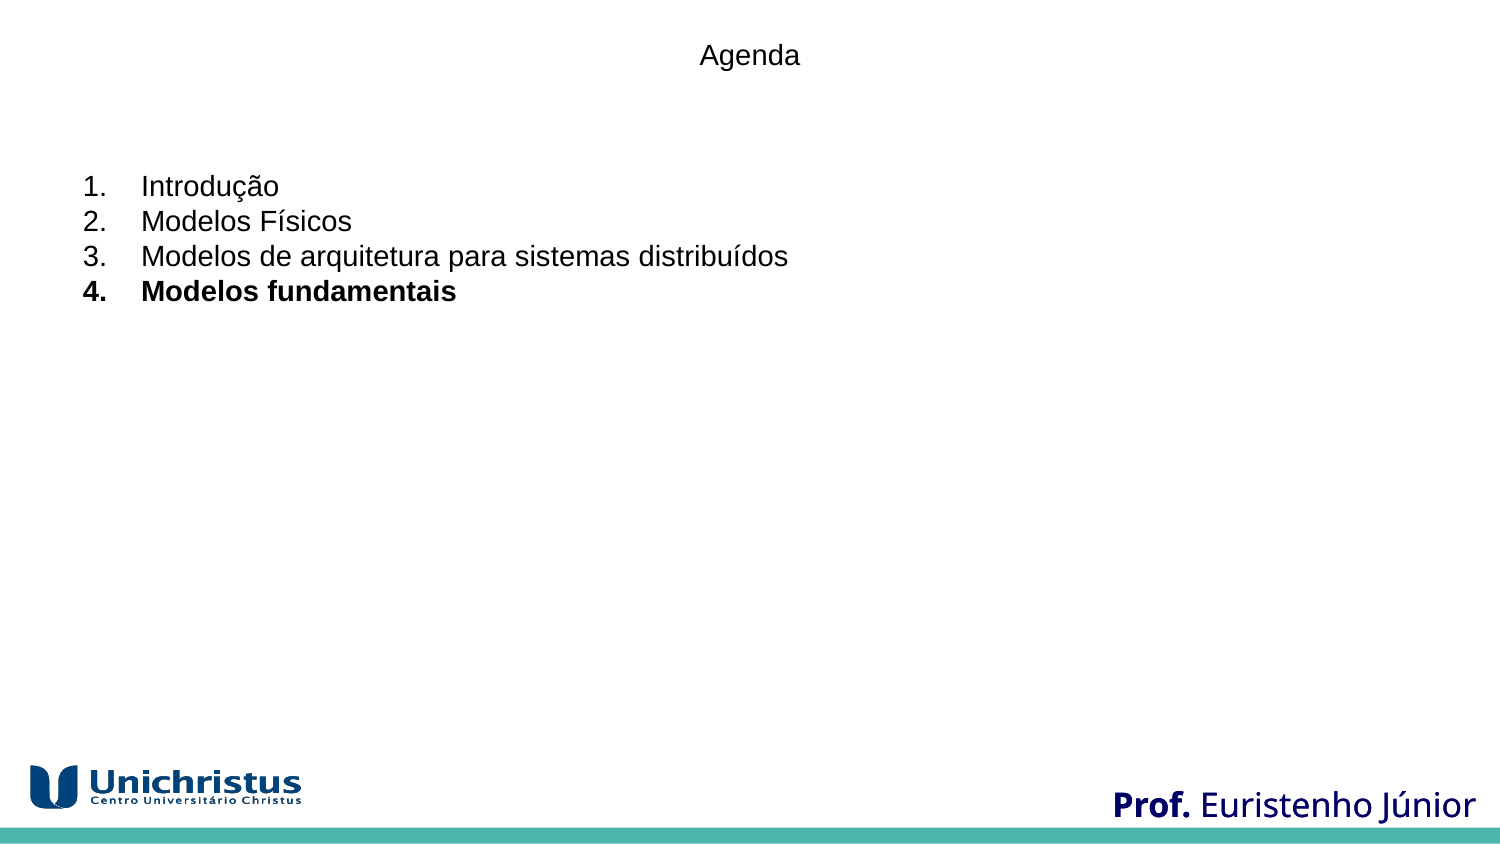

# Agenda
Introdução
Modelos Físicos
Modelos de arquitetura para sistemas distribuídos
Modelos fundamentais
Prof. Euristenho Júnior
Prof. Euristenho Júnior